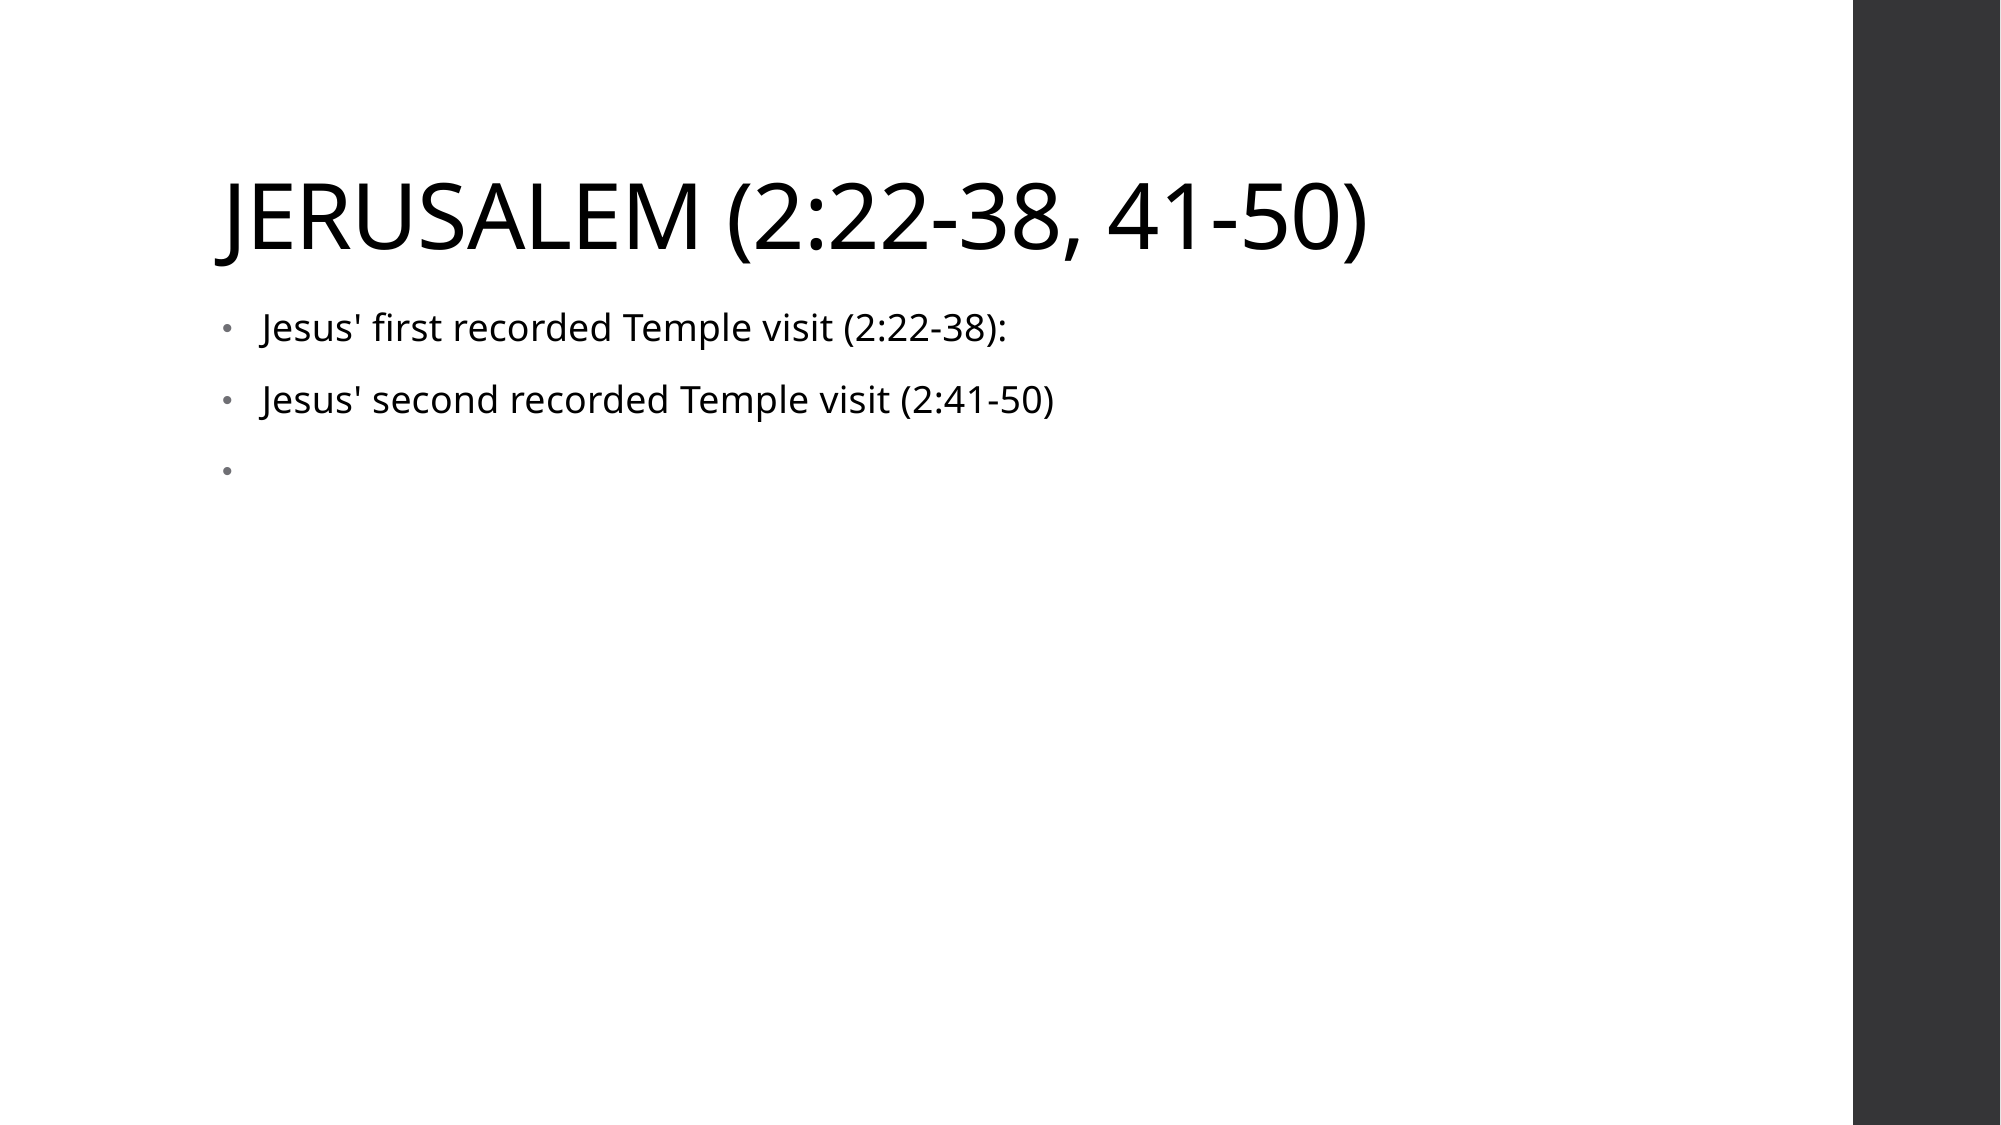

# JERUSALEM (2:22-38, 41-50)
 Jesus' first recorded Temple visit (2:22-38):
 Jesus' second recorded Temple visit (2:41-50)